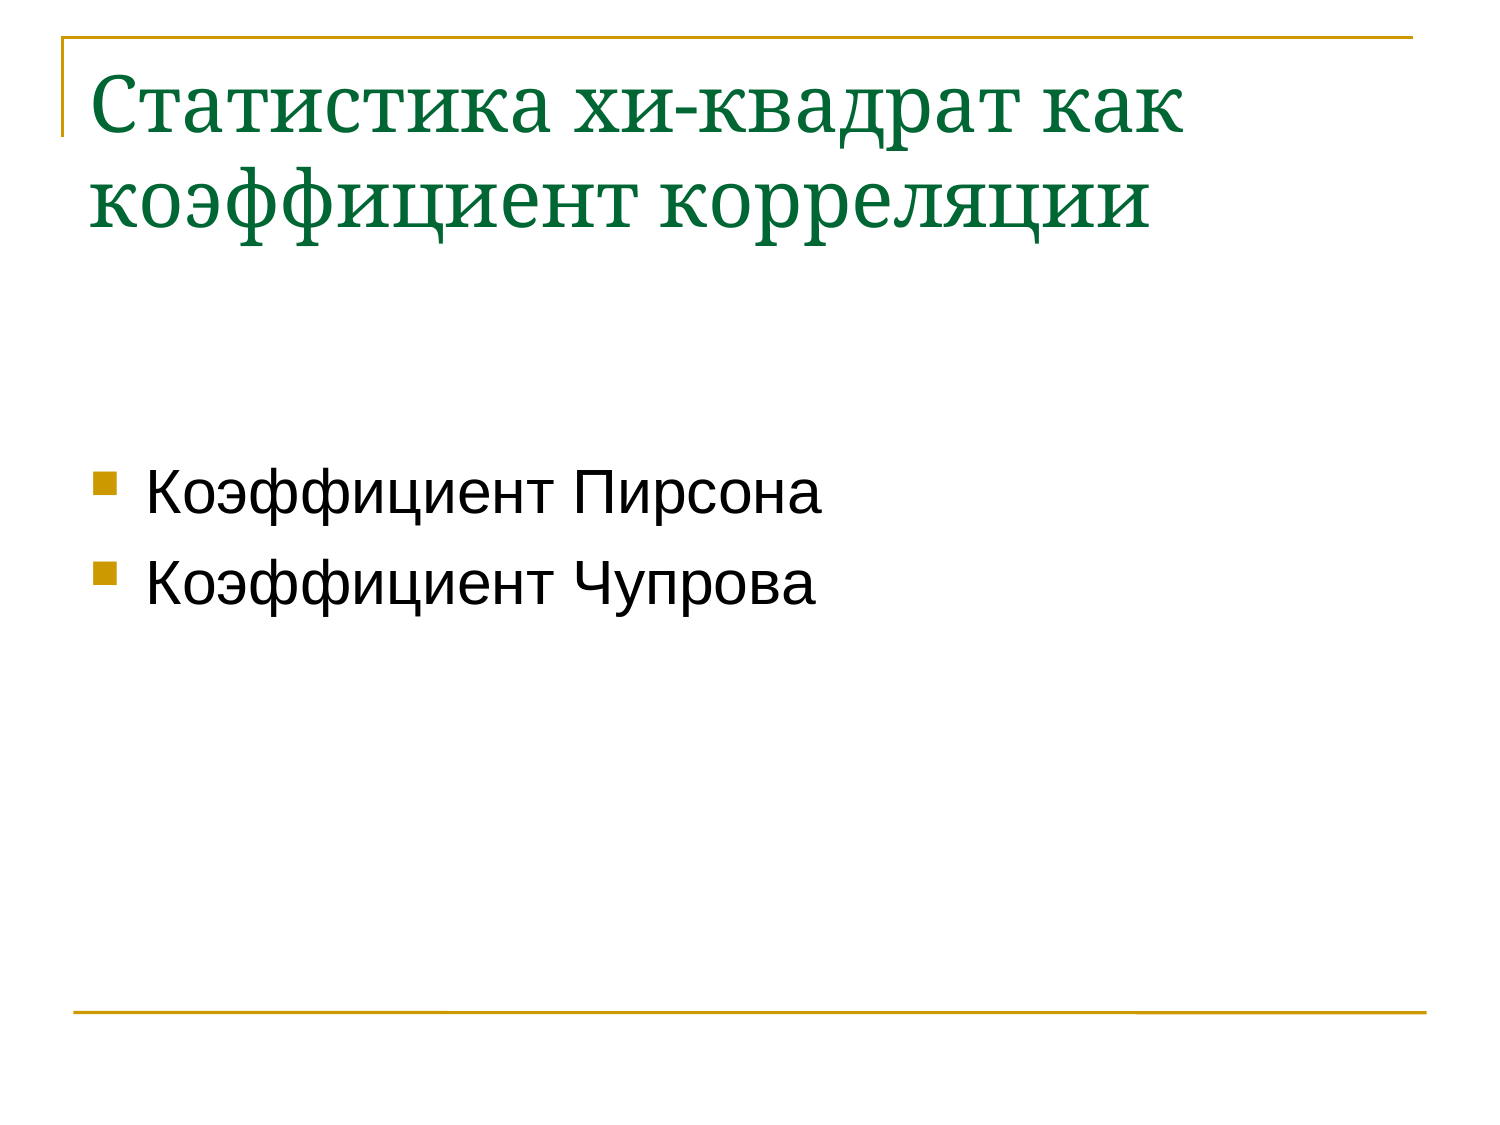

# Статистика хи-квадрат как коэффициент корреляции
Коэффициент Пирсона
Коэффициент Чупрова